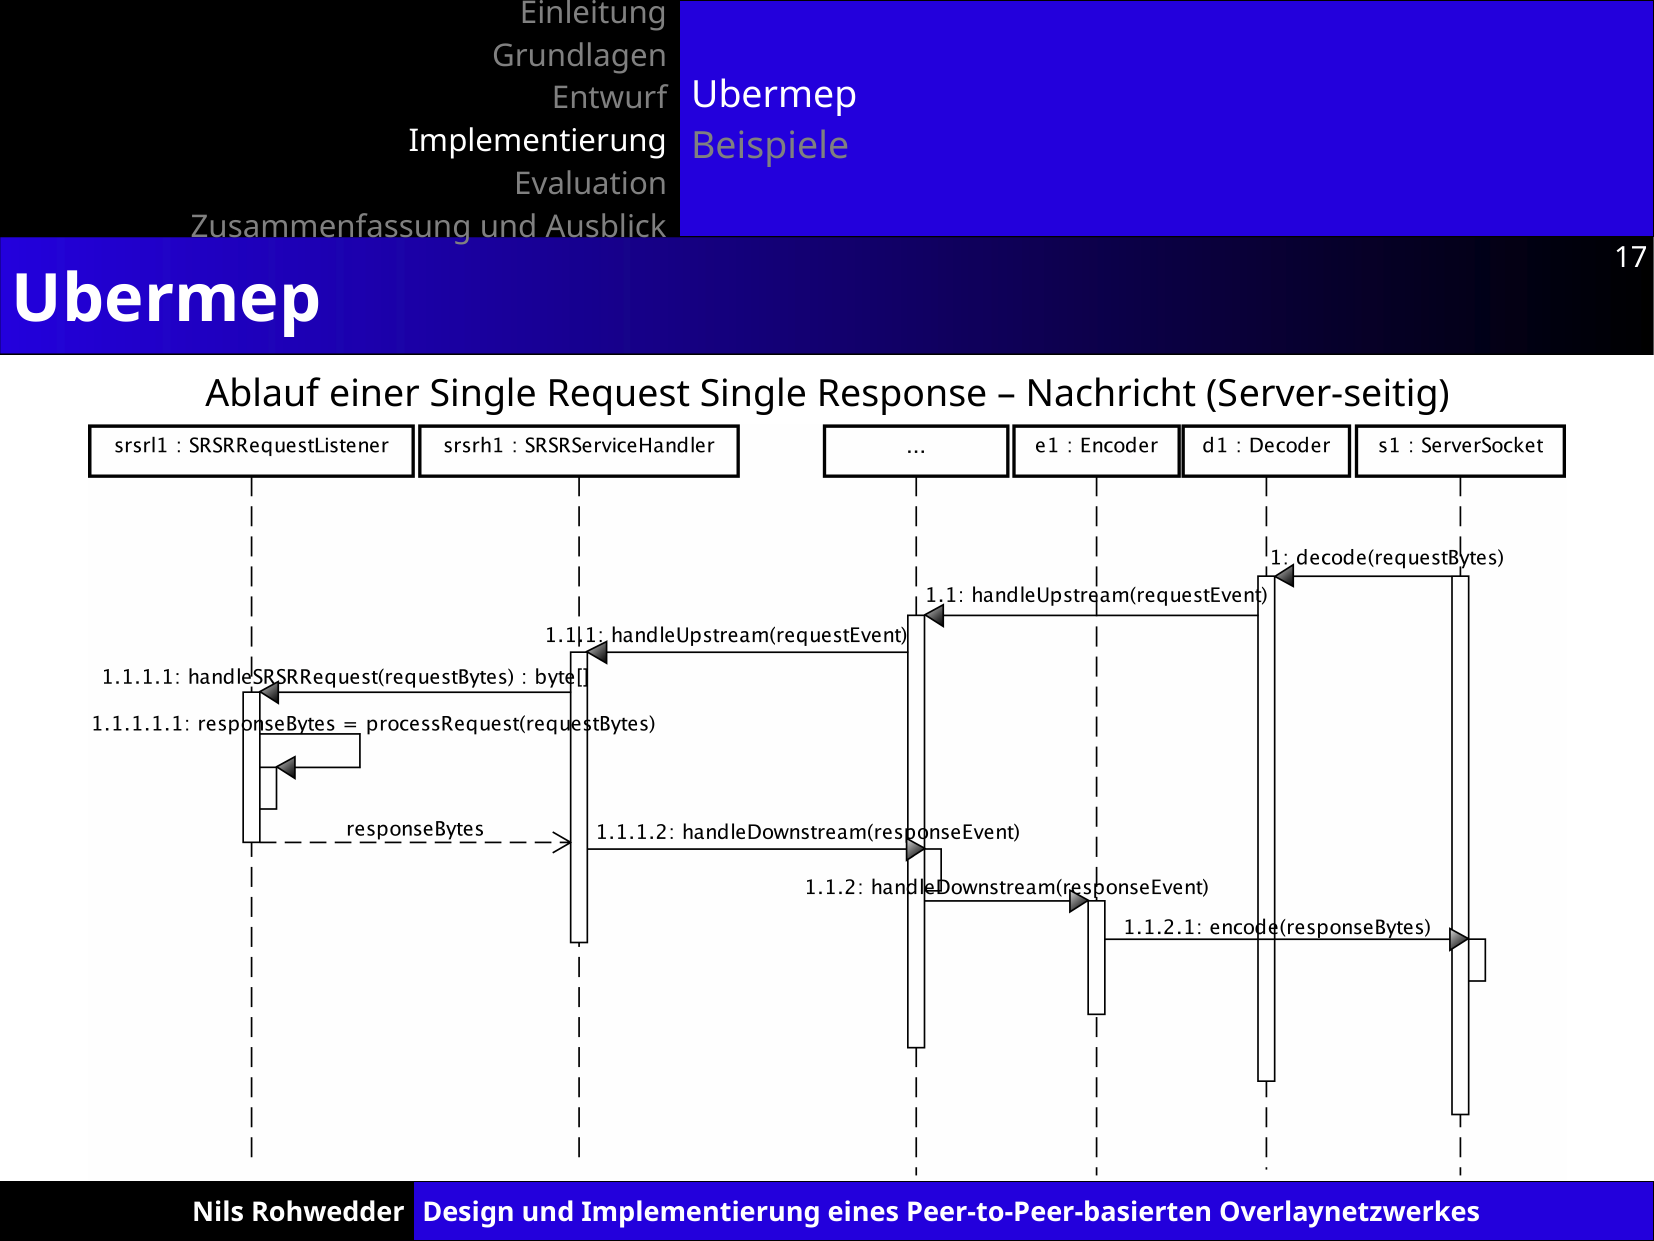

# Ubermep
17
Ablauf einer Single Request Single Response – Nachricht (Server-seitig)